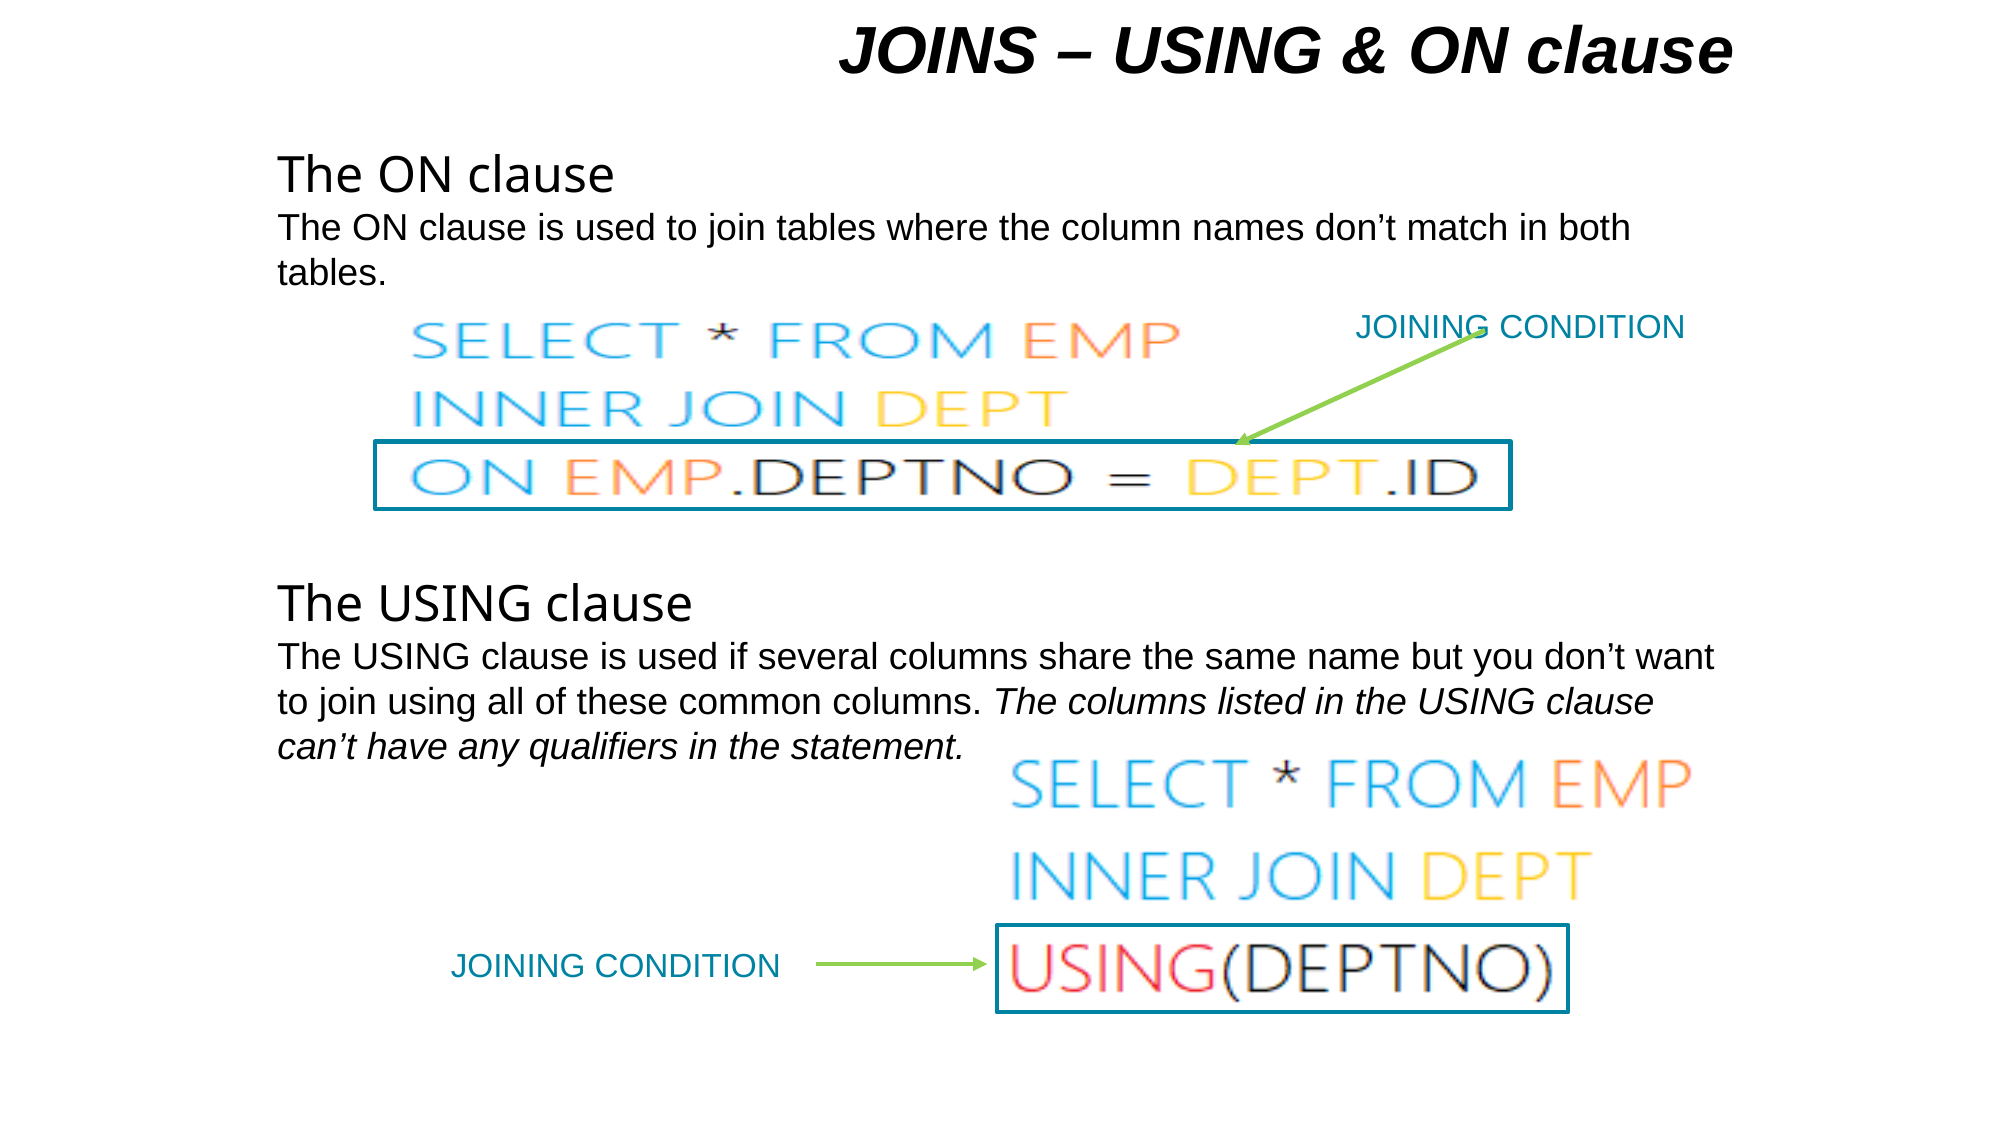

JOINS – USING & ON clause
The ON clause
The ON clause is used to join tables where the column names don’t match in both tables.
JOINING CONDITION
The USING clause
The USING clause is used if several columns share the same name but you don’t want to join using all of these common columns. The columns listed in the USING clause can’t have any qualifiers in the statement.
JOINING CONDITION